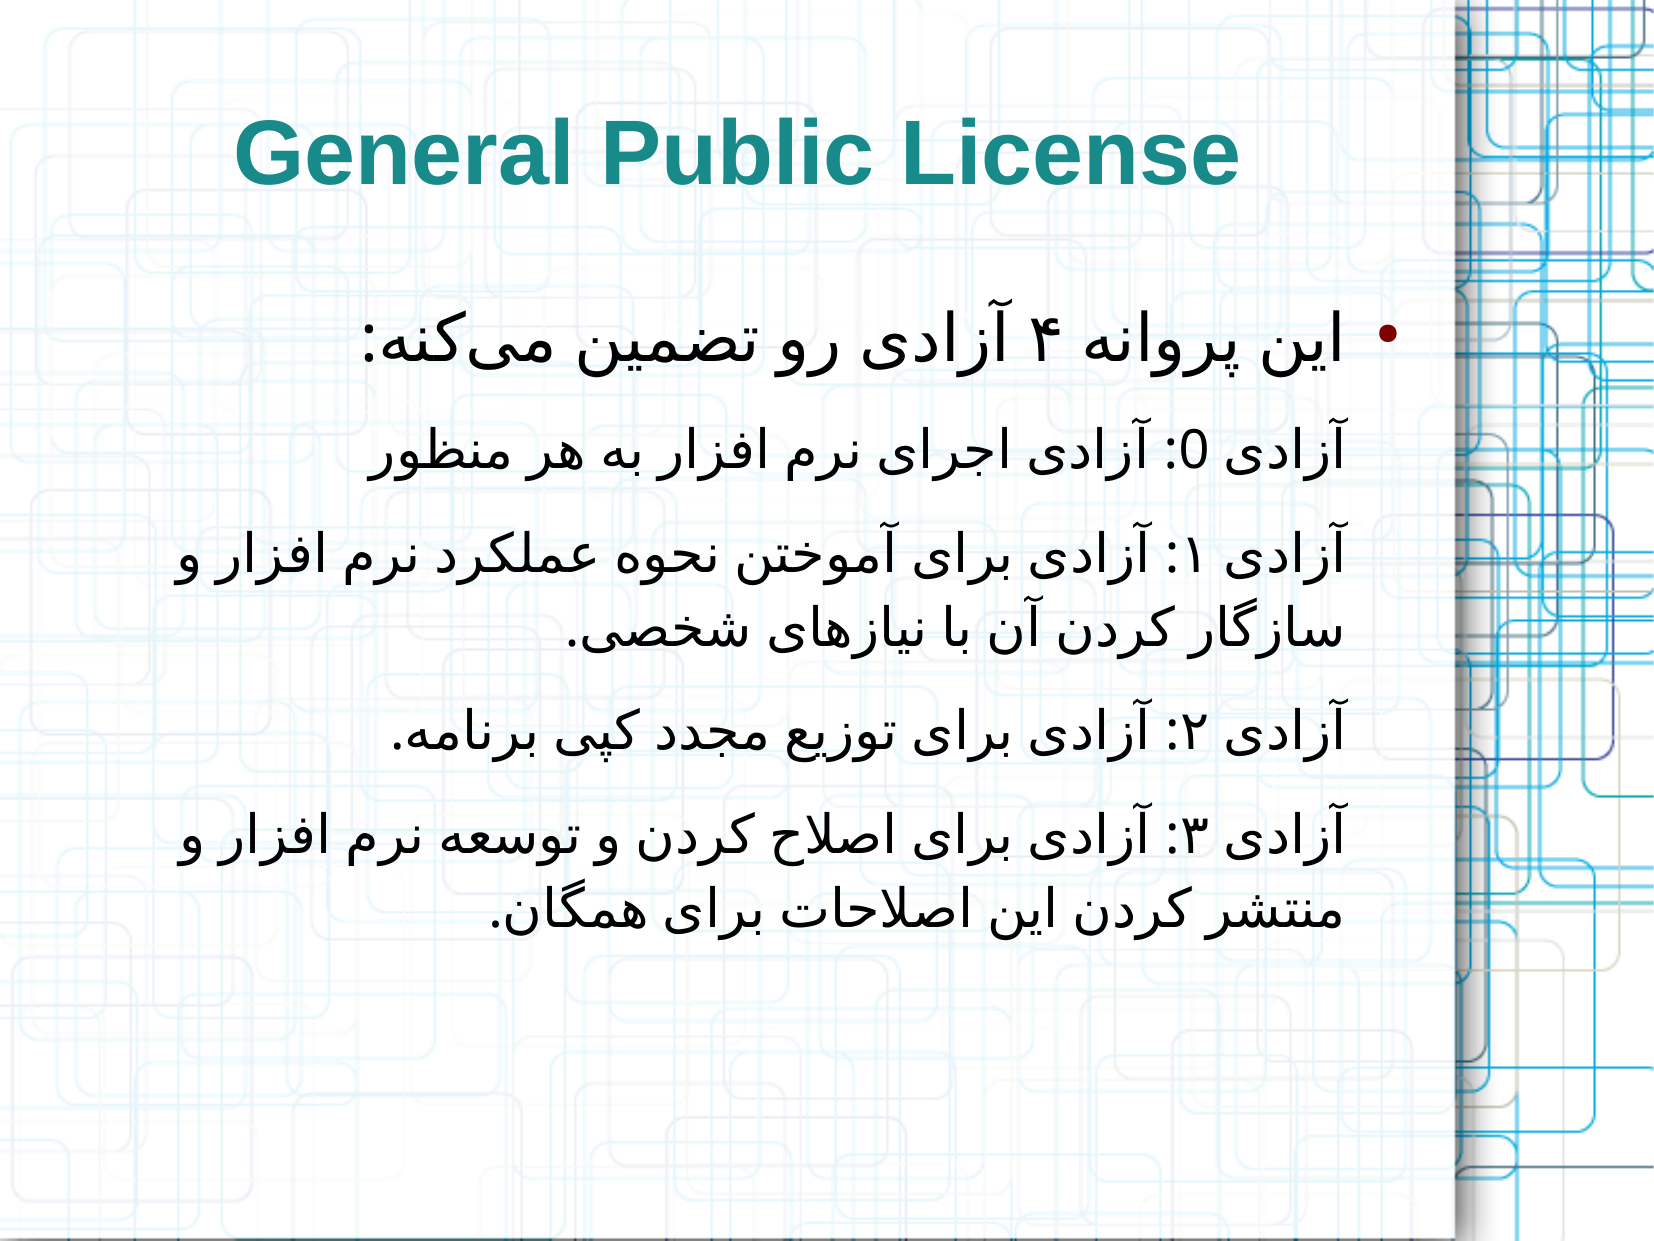

# General Public License
این پروانه ۴ آزادی رو تضمین می‌کنه:
آزادی 0‌: آزادی اجرای نرم افزار به هر منظور
آزادی ۱‌: آزادی برای آموختن نحوه عملکرد نرم افزار و سازگار کردن آن با نیازهای شخصی.
آزادی ۲‌: آزادی برای توزیع مجدد کپی برنامه.
آزادی ۳: آزادی برای اصلاح کردن و توسعه نرم افزار و منتشر کردن این اصلاحات برای همگان.